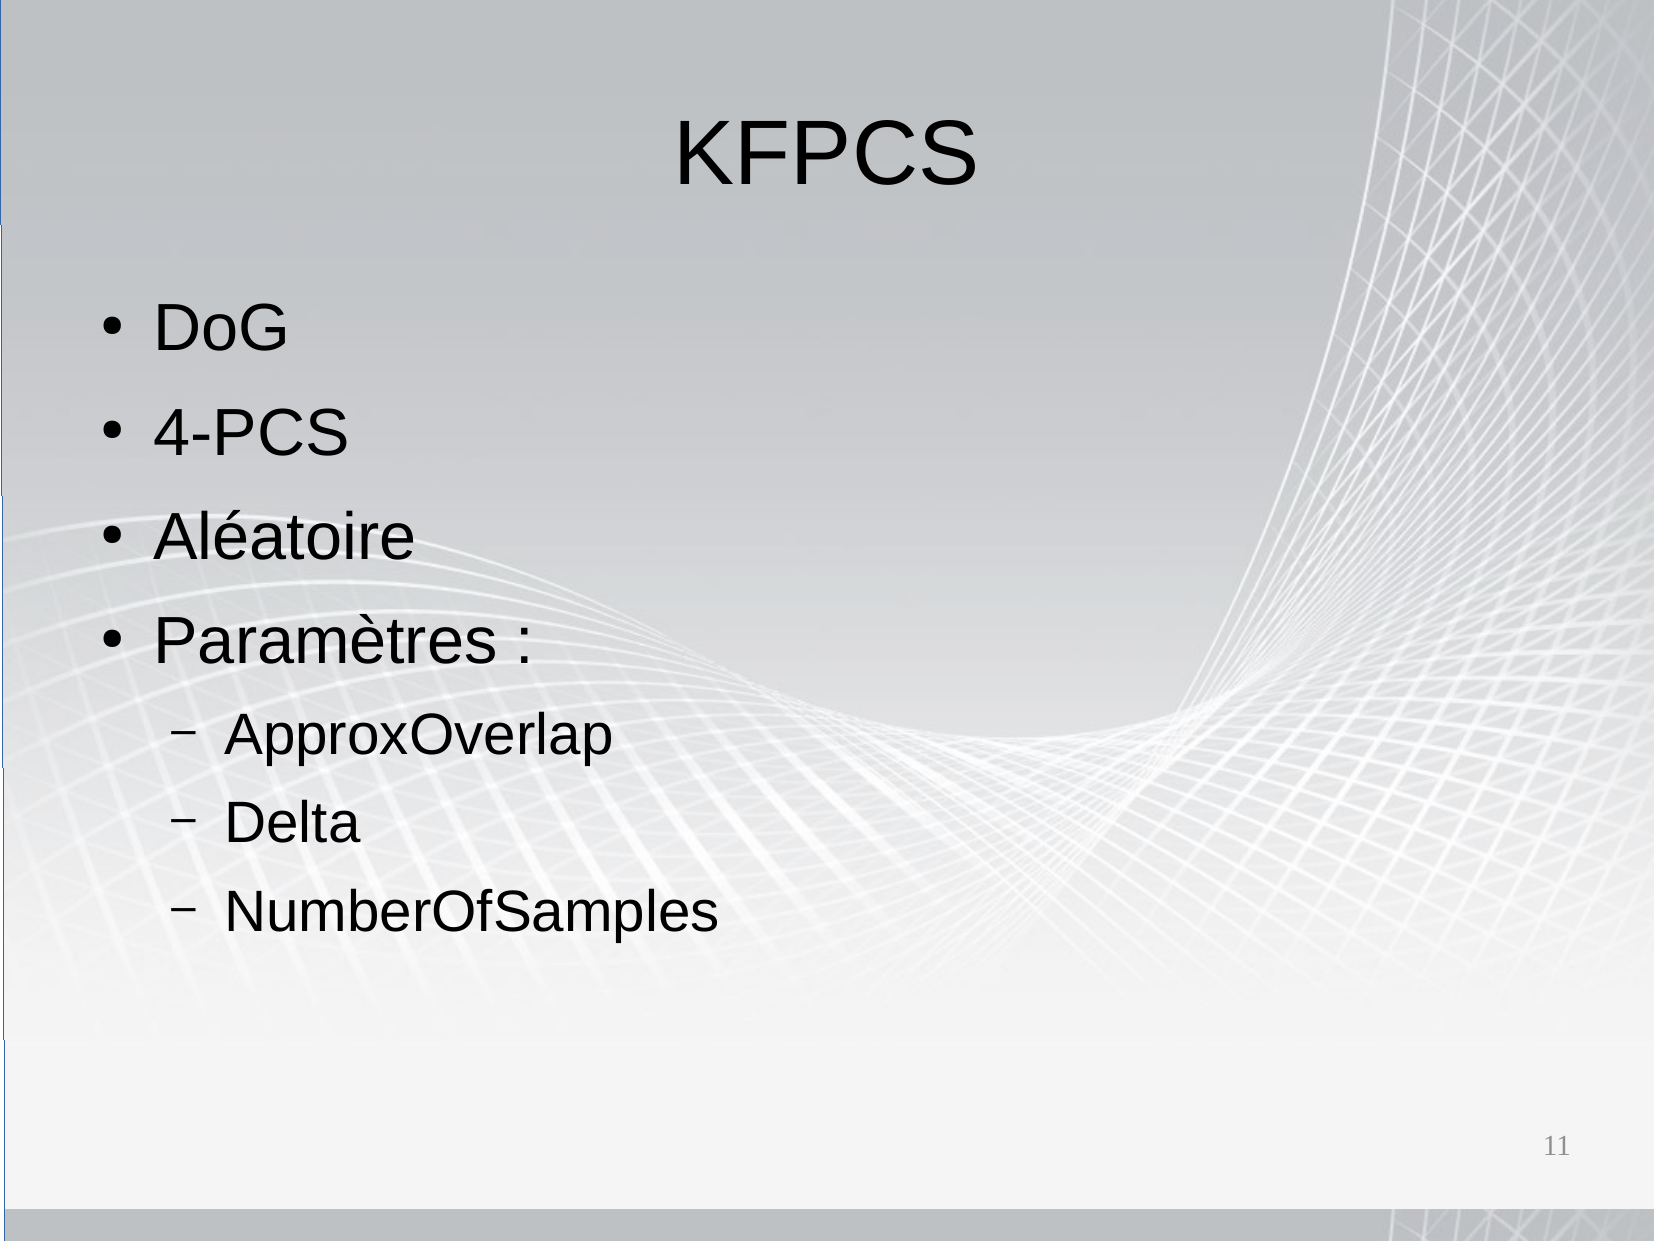

KFPCS
# DoG
4-PCS
Aléatoire
Paramètres :
ApproxOverlap
Delta
NumberOfSamples
11